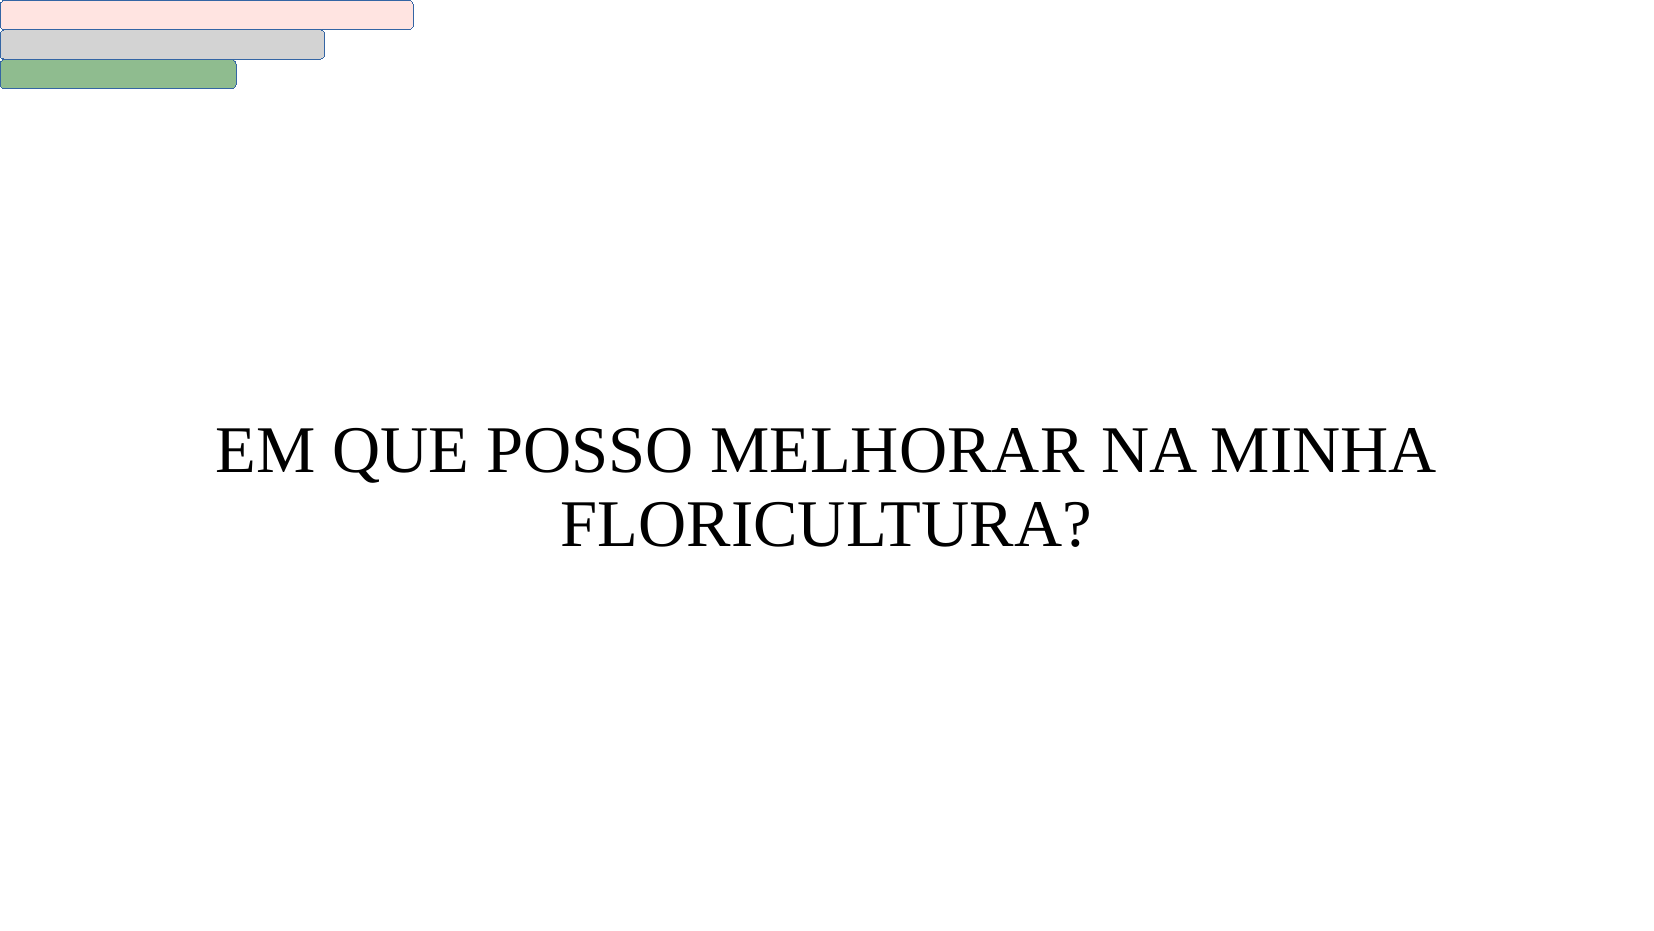

# EM QUE POSSO MELHORAR NA MINHA
FLORICULTURA?